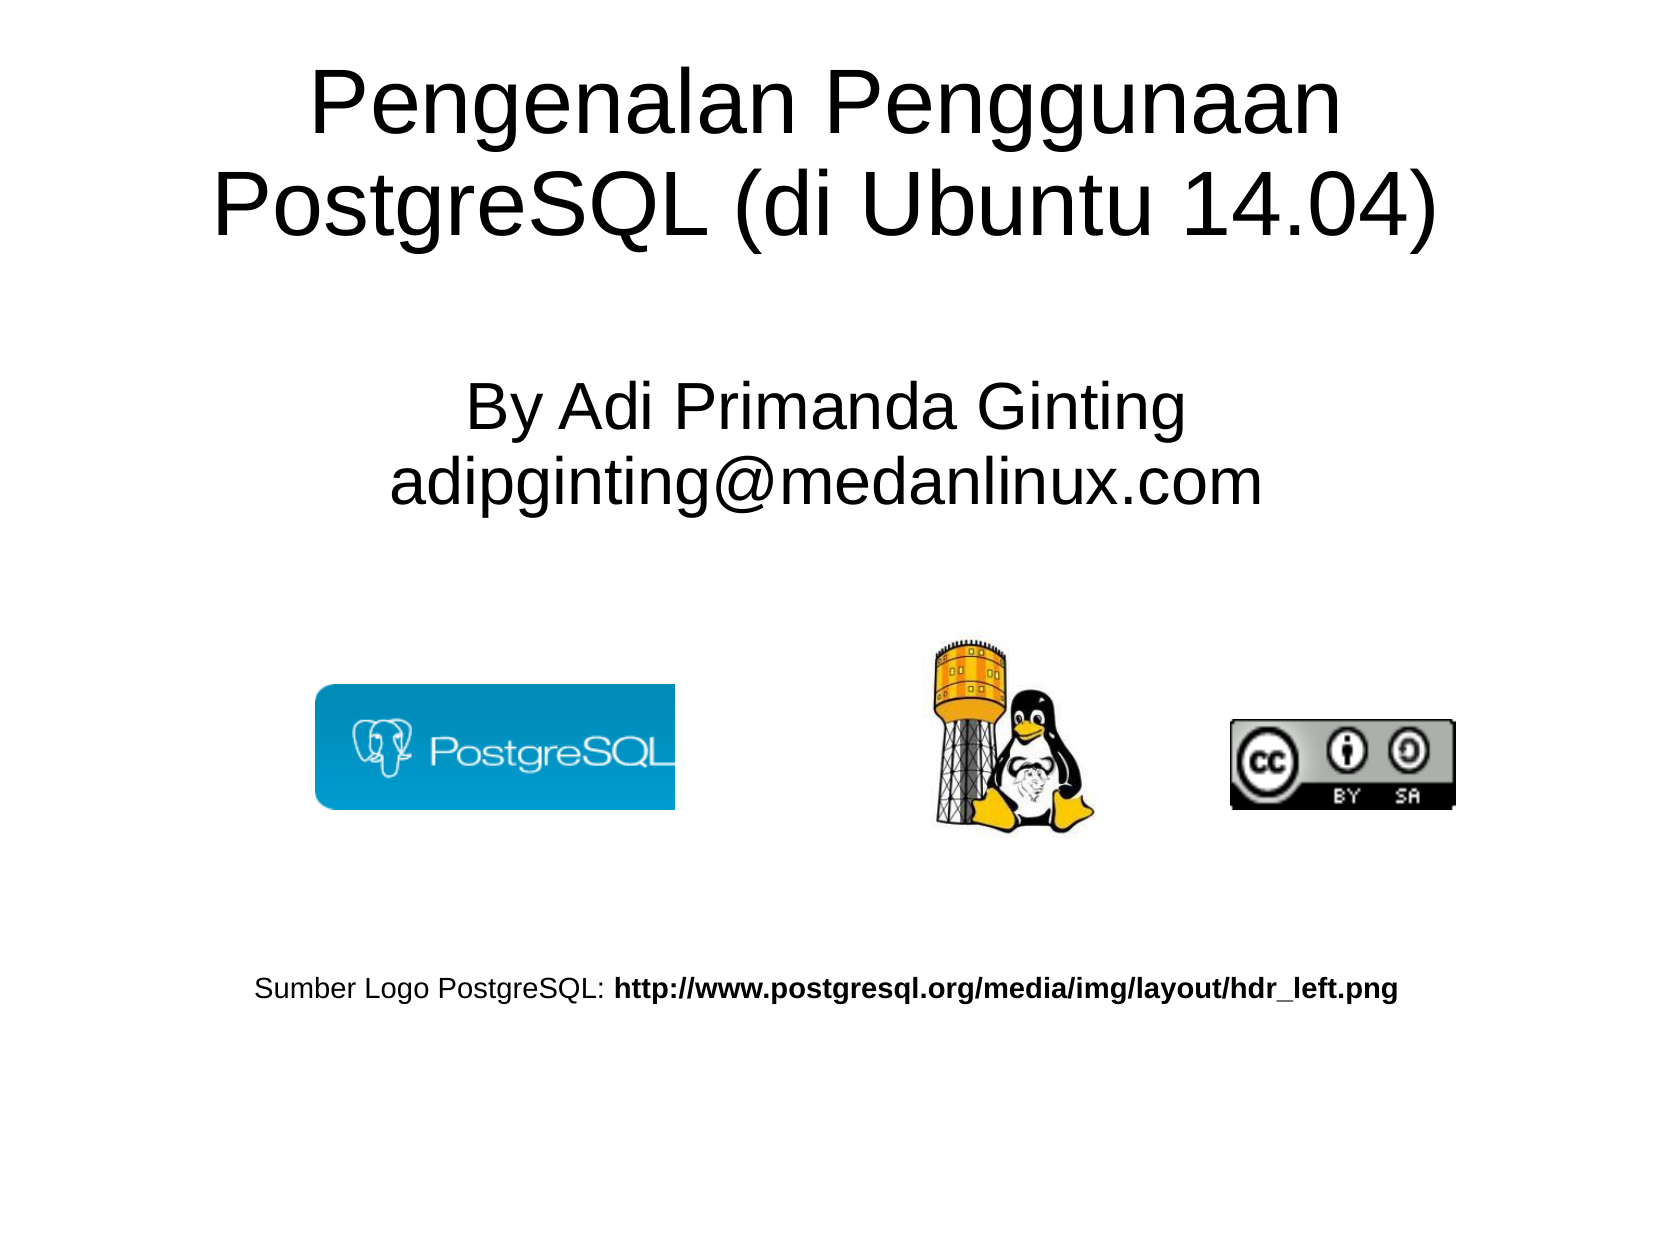

# Pengenalan Penggunaan PostgreSQL (di Ubuntu 14.04)
By Adi Primanda Ginting
adipginting@medanlinux.com
Sumber Logo PostgreSQL: http://www.postgresql.org/media/img/layout/hdr_left.png